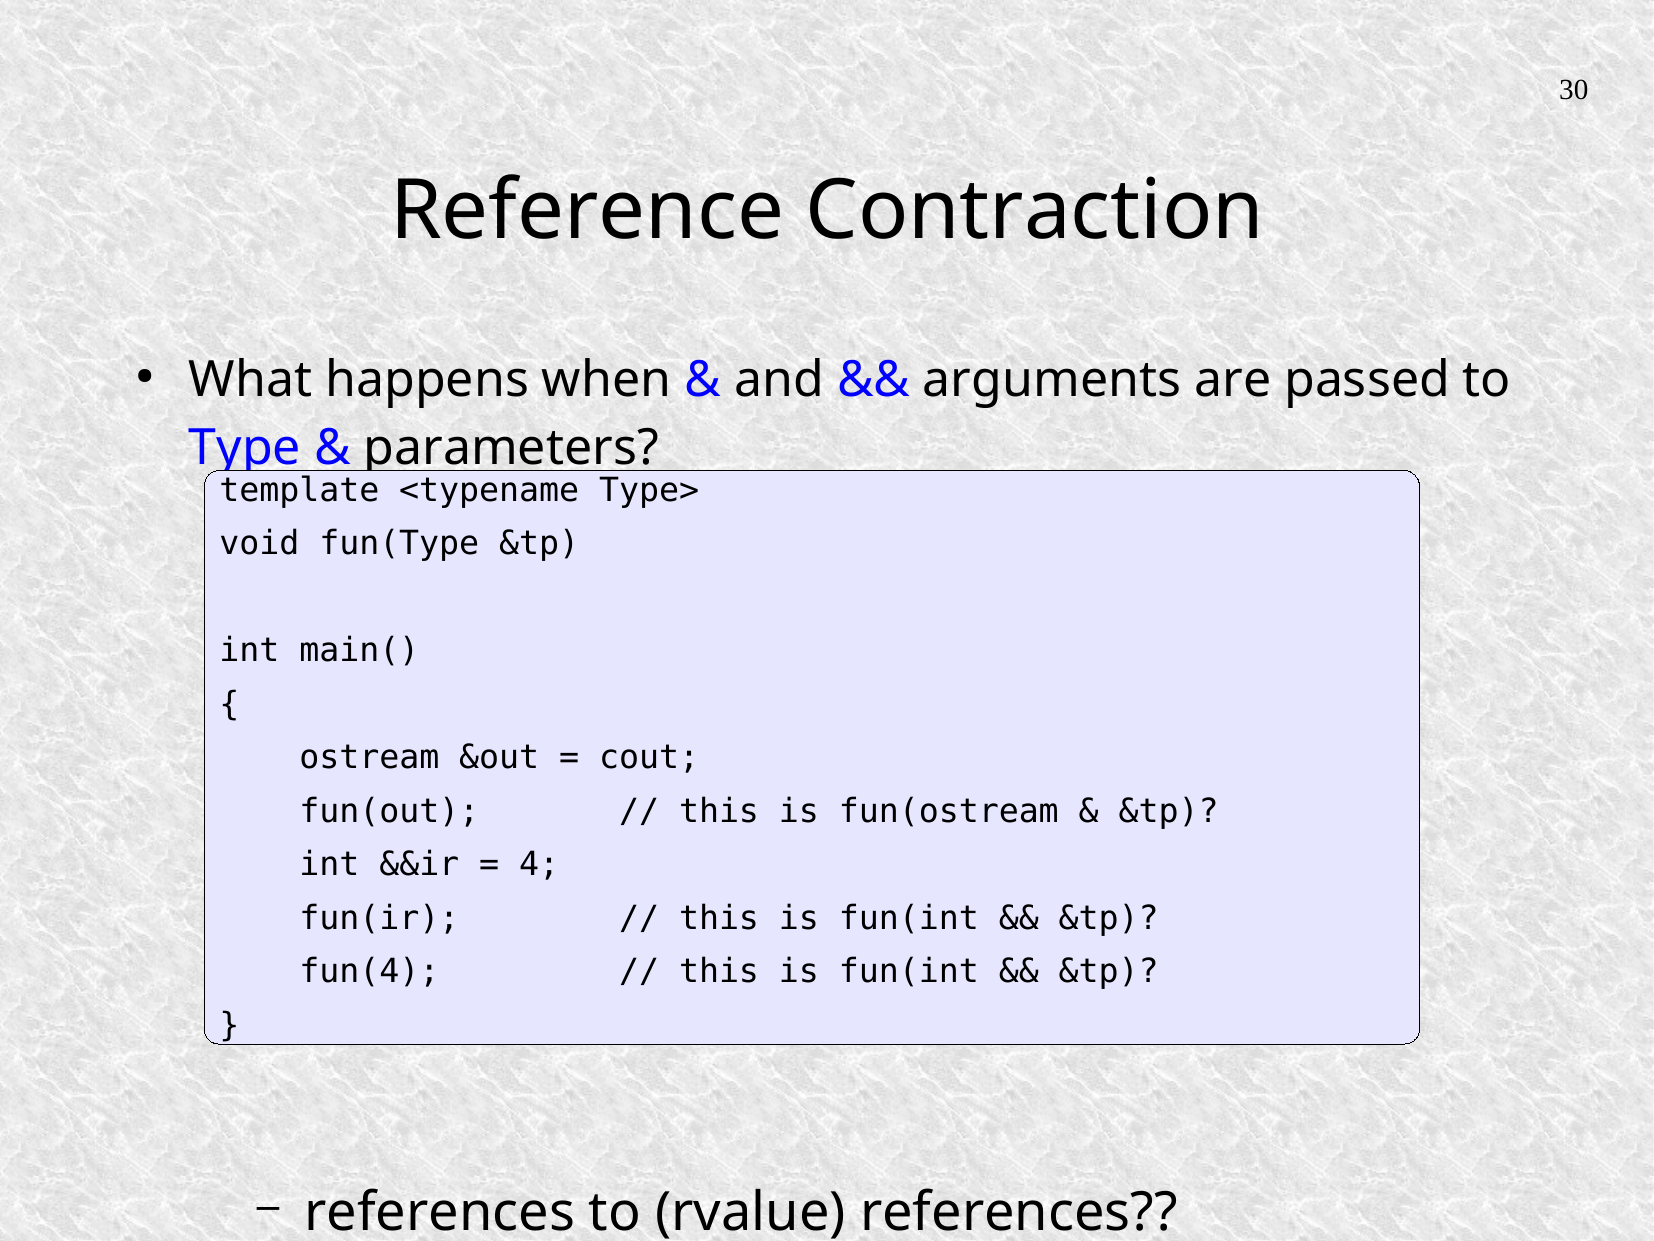

30
# Reference Contraction
What happens when & and && arguments are passed to Type & parameters?
references to (rvalue) references??
template <typename Type>
void fun(Type &tp)
int main()
{
 ostream &out = cout;
 fun(out); // this is fun(ostream & &tp)?
 int &&ir = 4;
 fun(ir); // this is fun(int && &tp)?
 fun(4); // this is fun(int && &tp)?
}